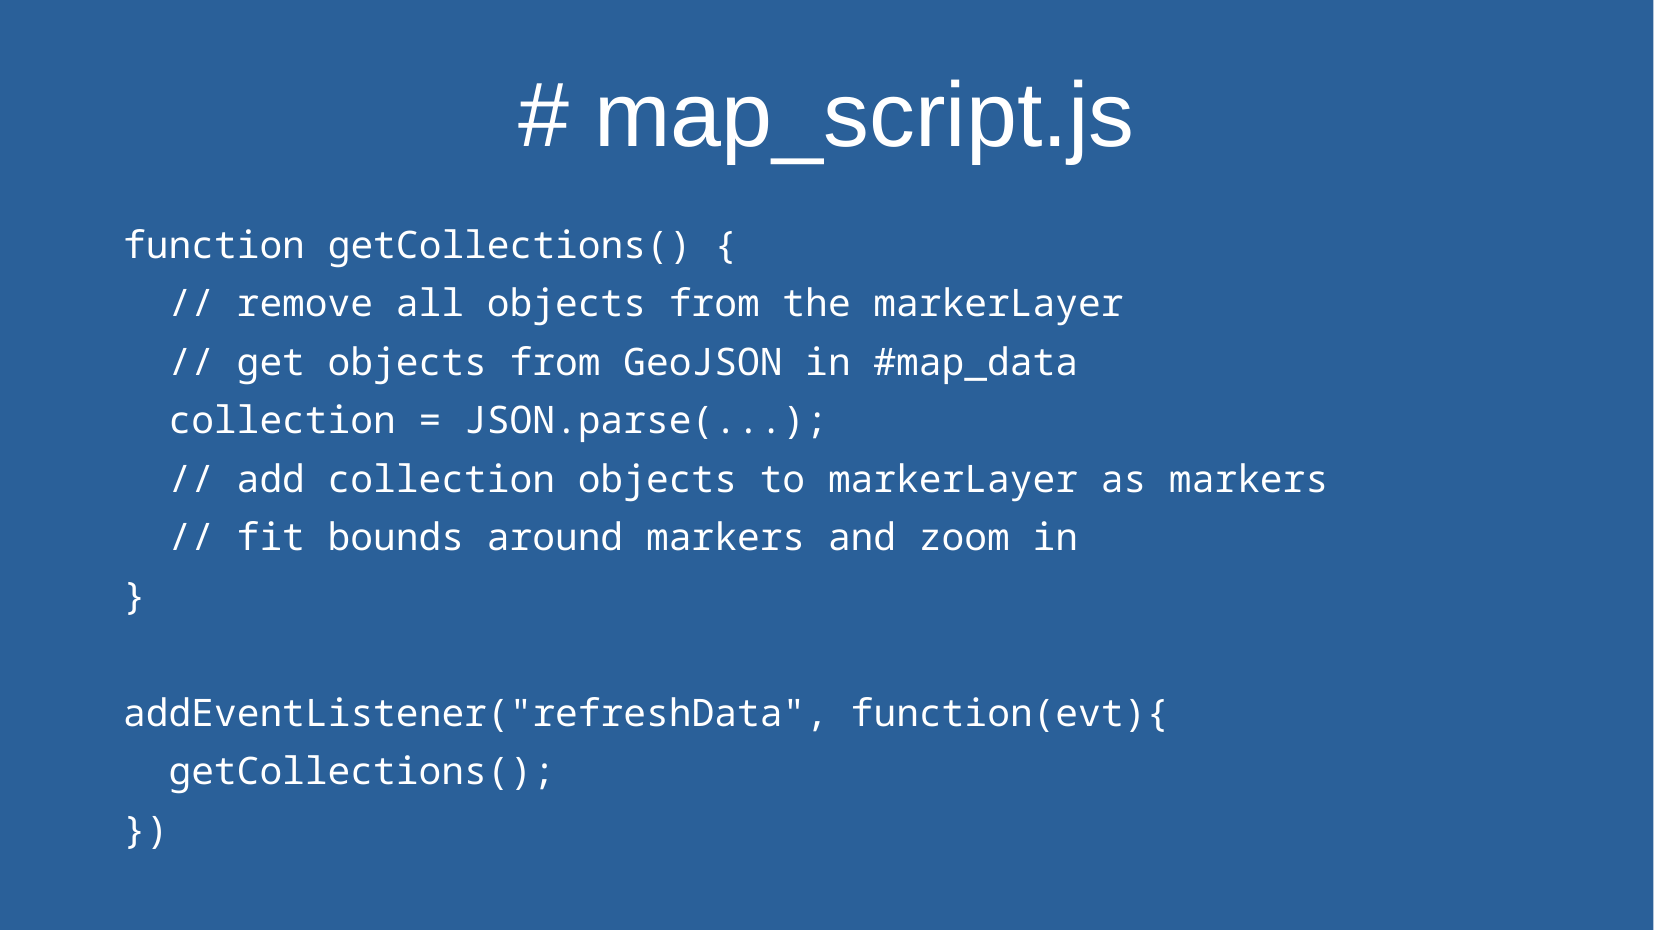

# # map_script.js
function getCollections() {
 // remove all objects from the markerLayer
 // get objects from GeoJSON in #map_data
 collection = JSON.parse(...);
 // add collection objects to markerLayer as markers
 // fit bounds around markers and zoom in
}
addEventListener("refreshData", function(evt){
 getCollections();
})